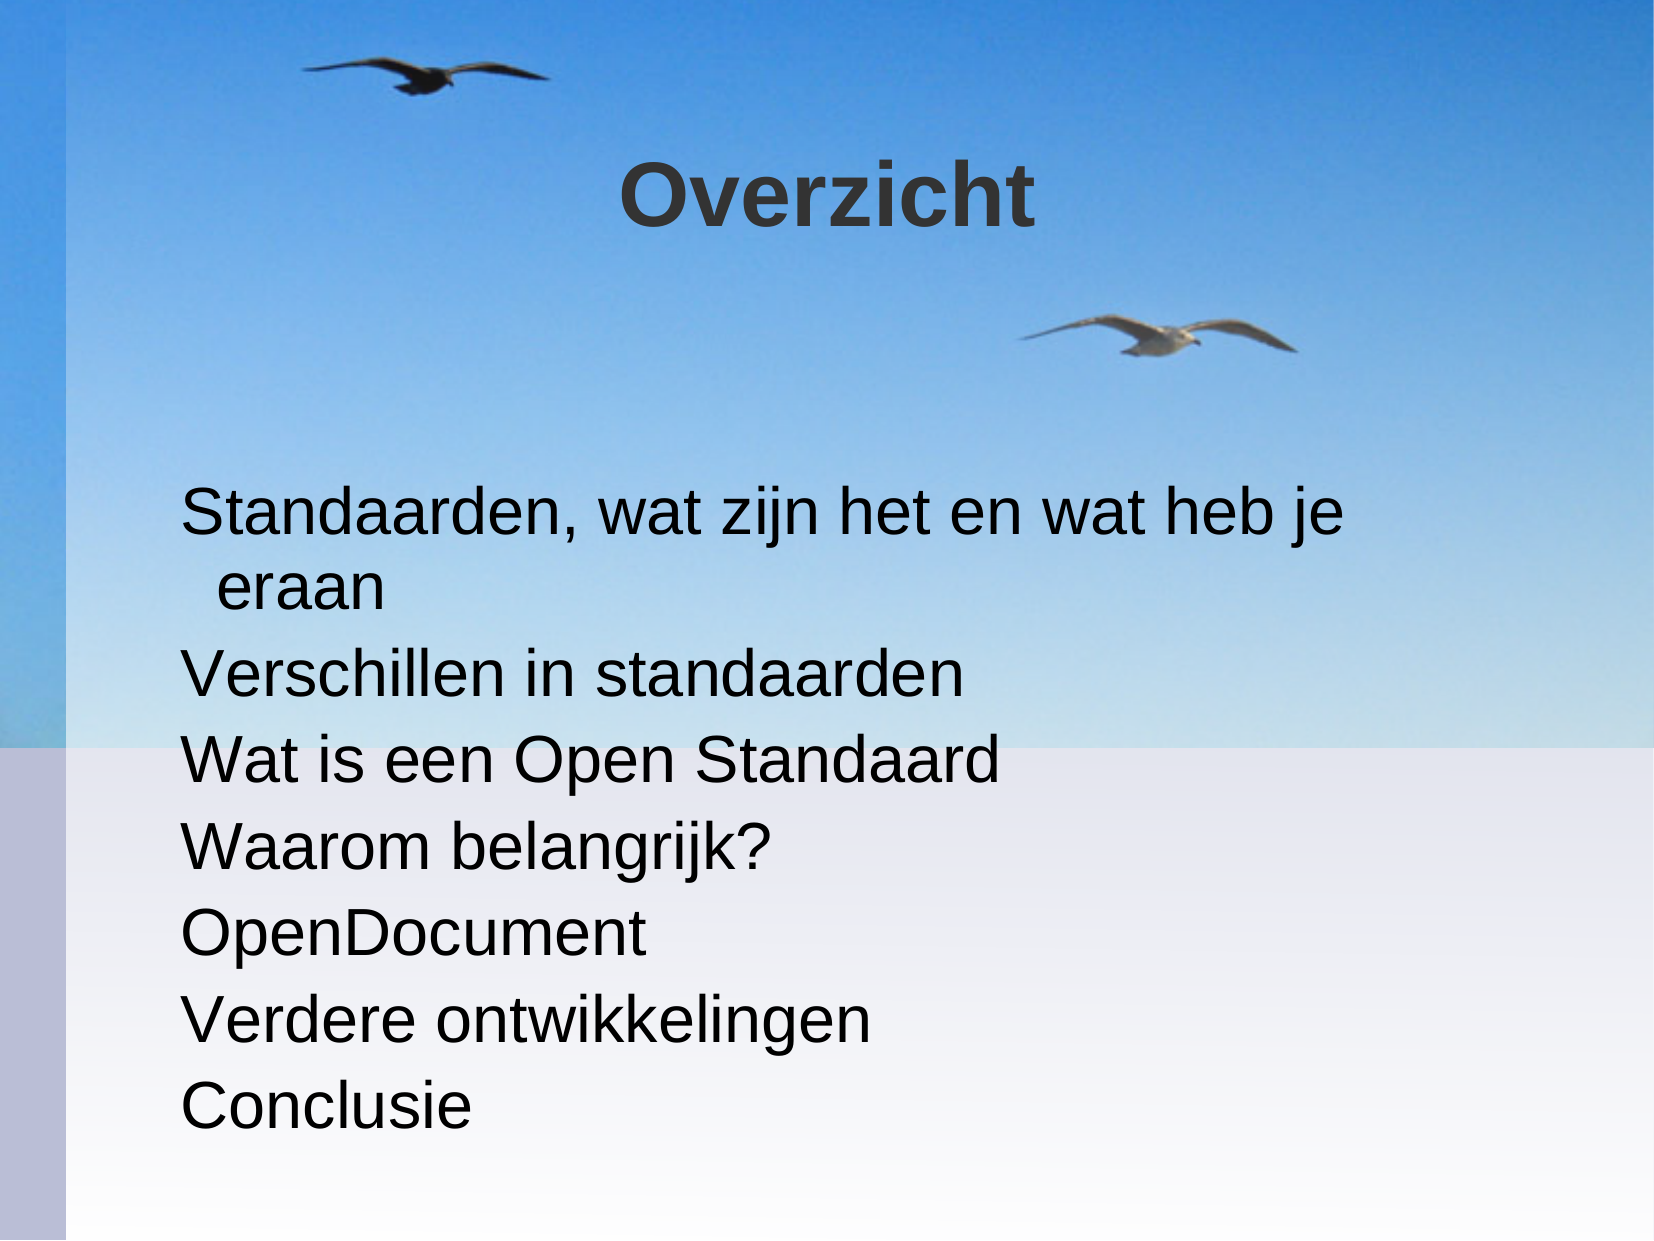

# Overzicht
Standaarden, wat zijn het en wat heb je eraan
Verschillen in standaarden
Wat is een Open Standaard
Waarom belangrijk?
OpenDocument
Verdere ontwikkelingen
Conclusie